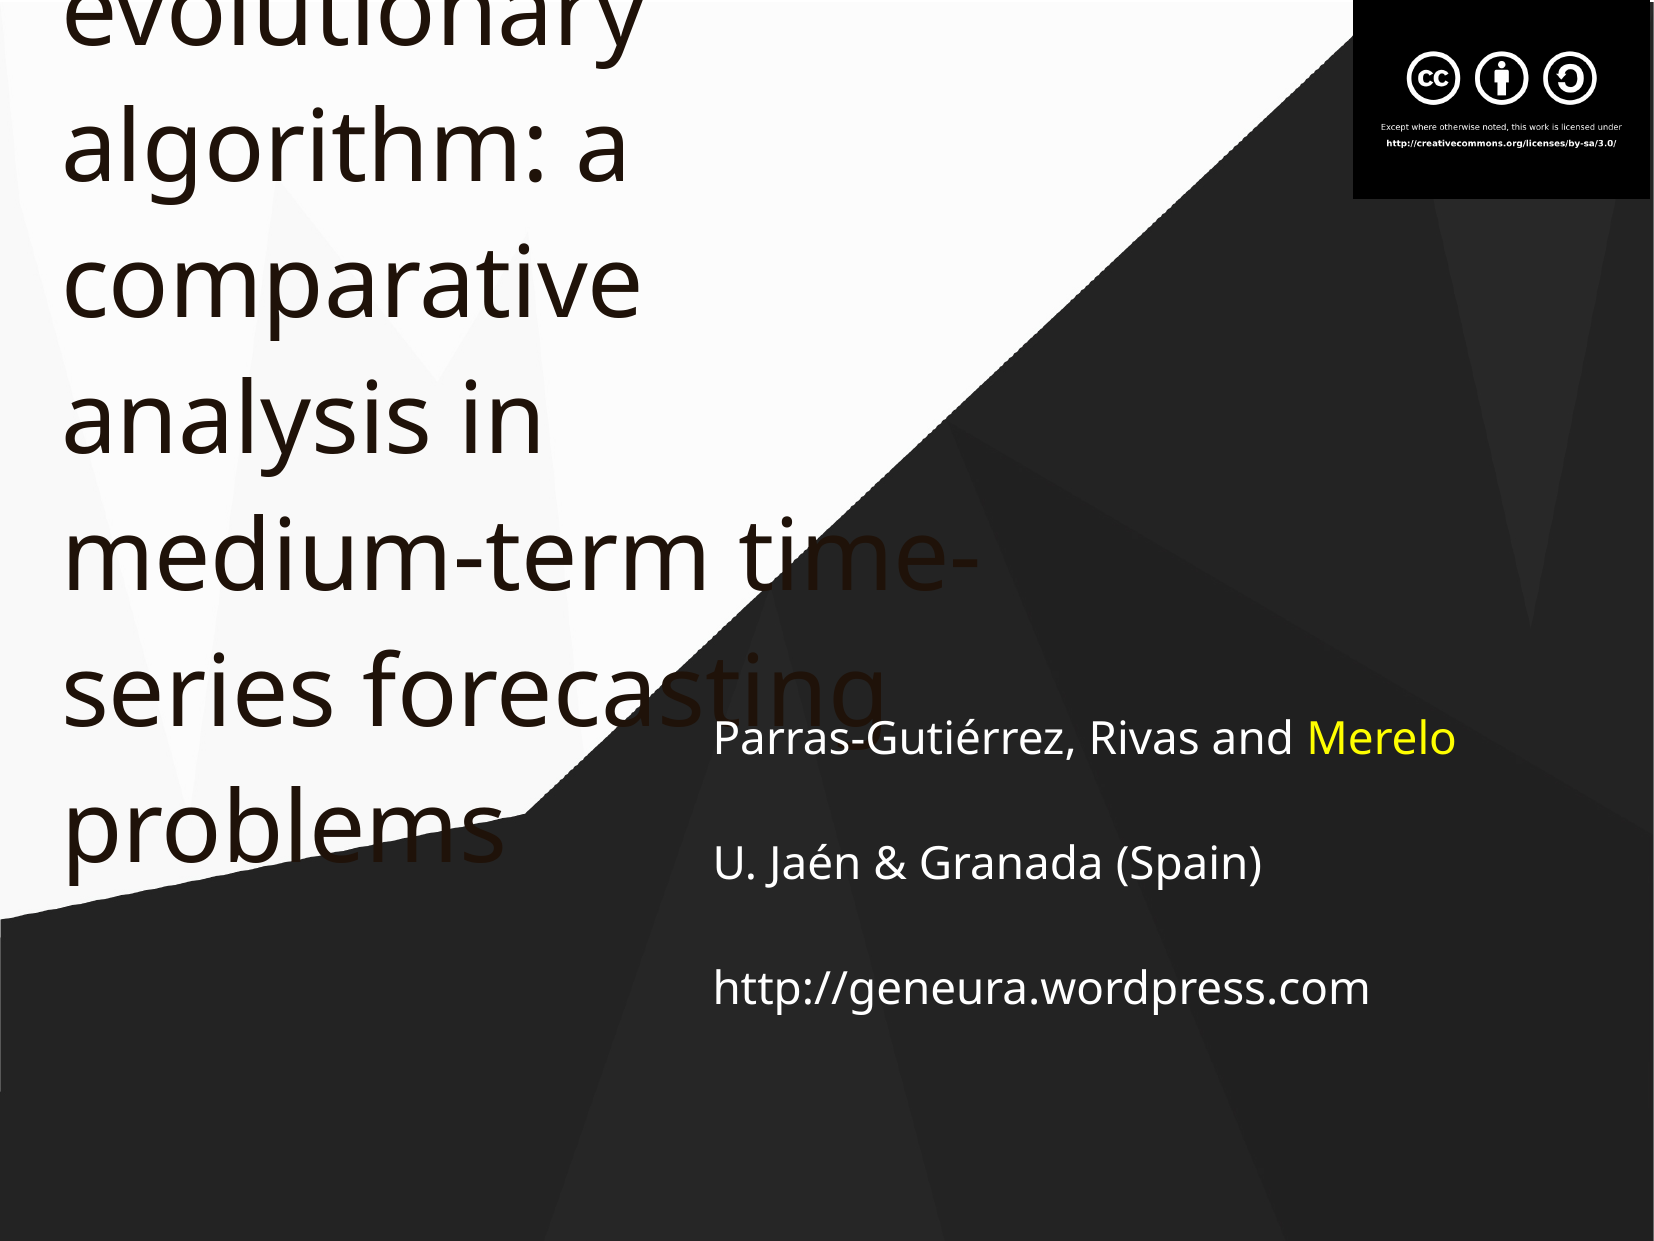

# The L-Co-R co-evolutionary algorithm: a comparative analysis in medium-term time-series forecasting problems
Parras-Gutiérrez, Rivas and Merelo
U. Jaén & Granada (Spain)
http://geneura.wordpress.com